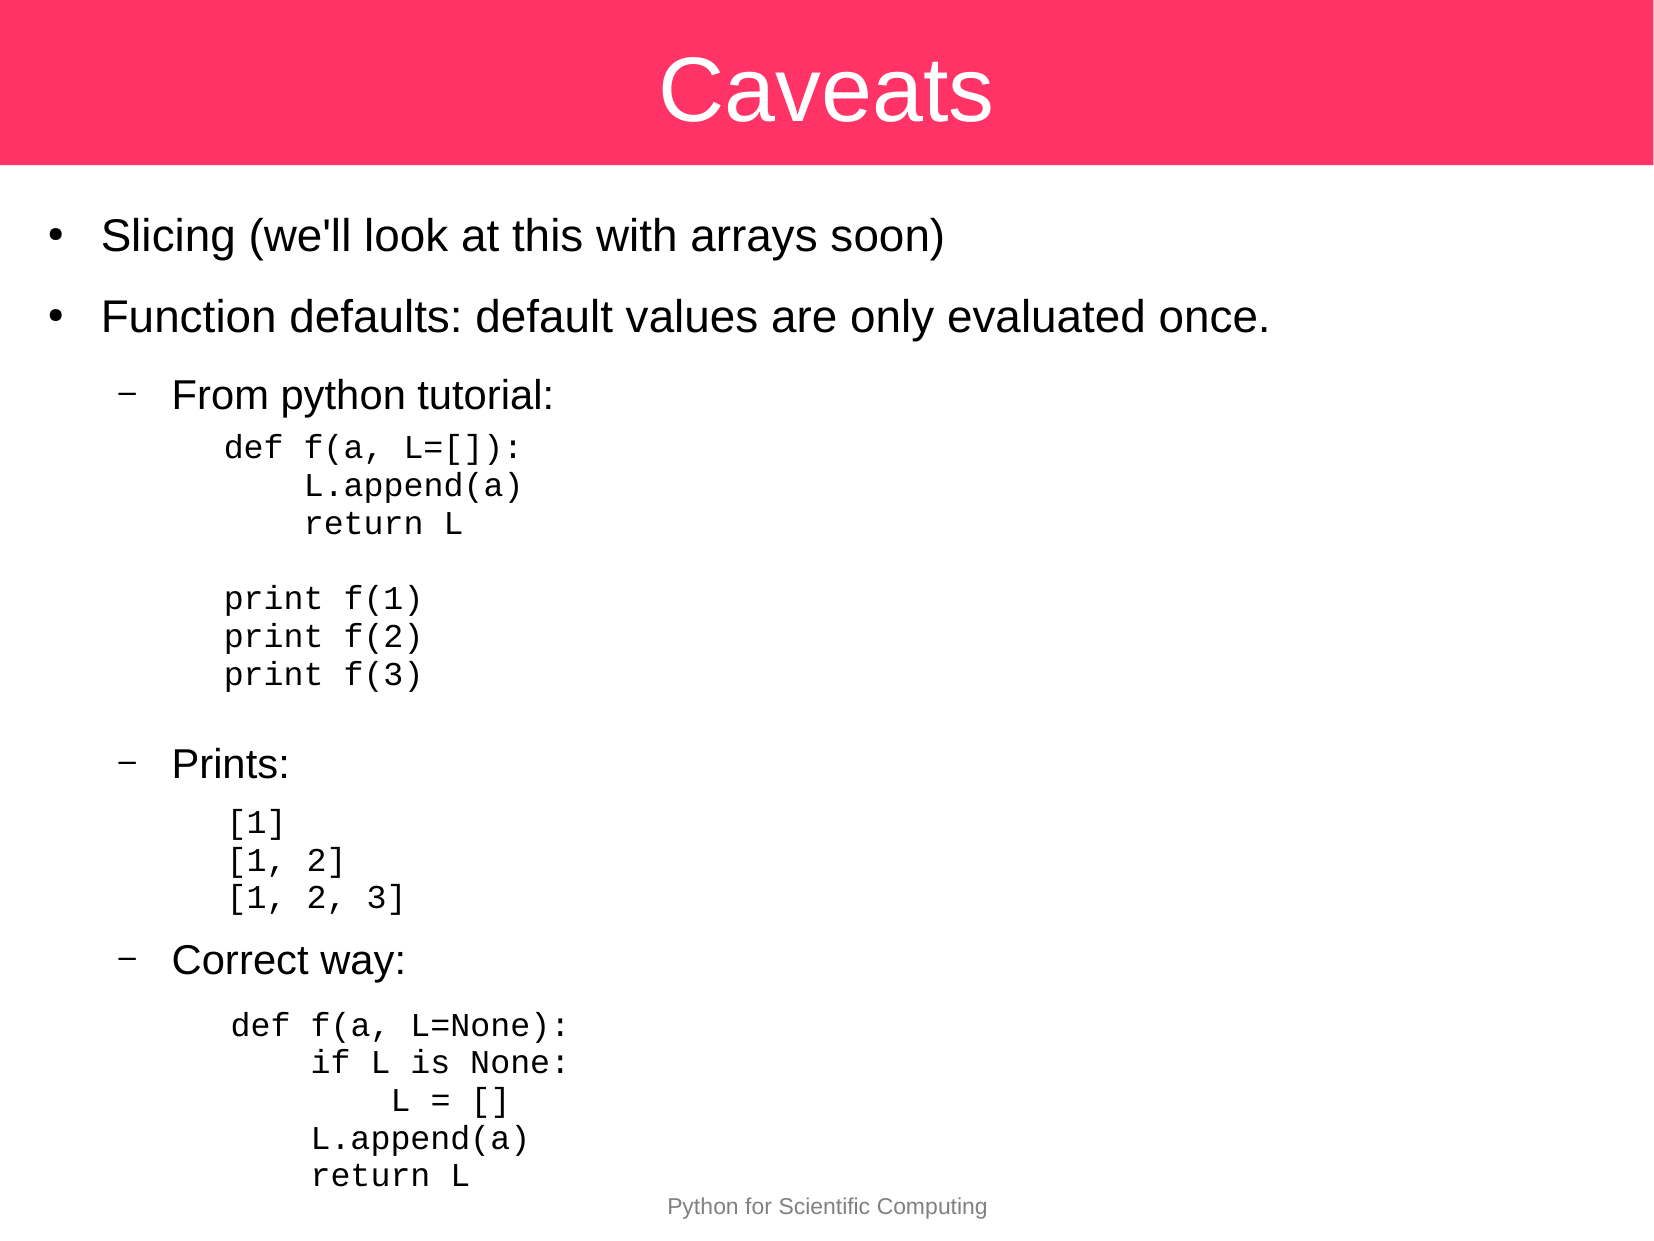

# Caveats
Slicing (we'll look at this with arrays soon)
Function defaults: default values are only evaluated once.
From python tutorial:
Prints:
Correct way:
def f(a, L=[]):
 L.append(a)
 return L
print f(1)
print f(2)
print f(3)
[1]
[1, 2]
[1, 2, 3]
def f(a, L=None):
 if L is None:
 L = []
 L.append(a)
 return L